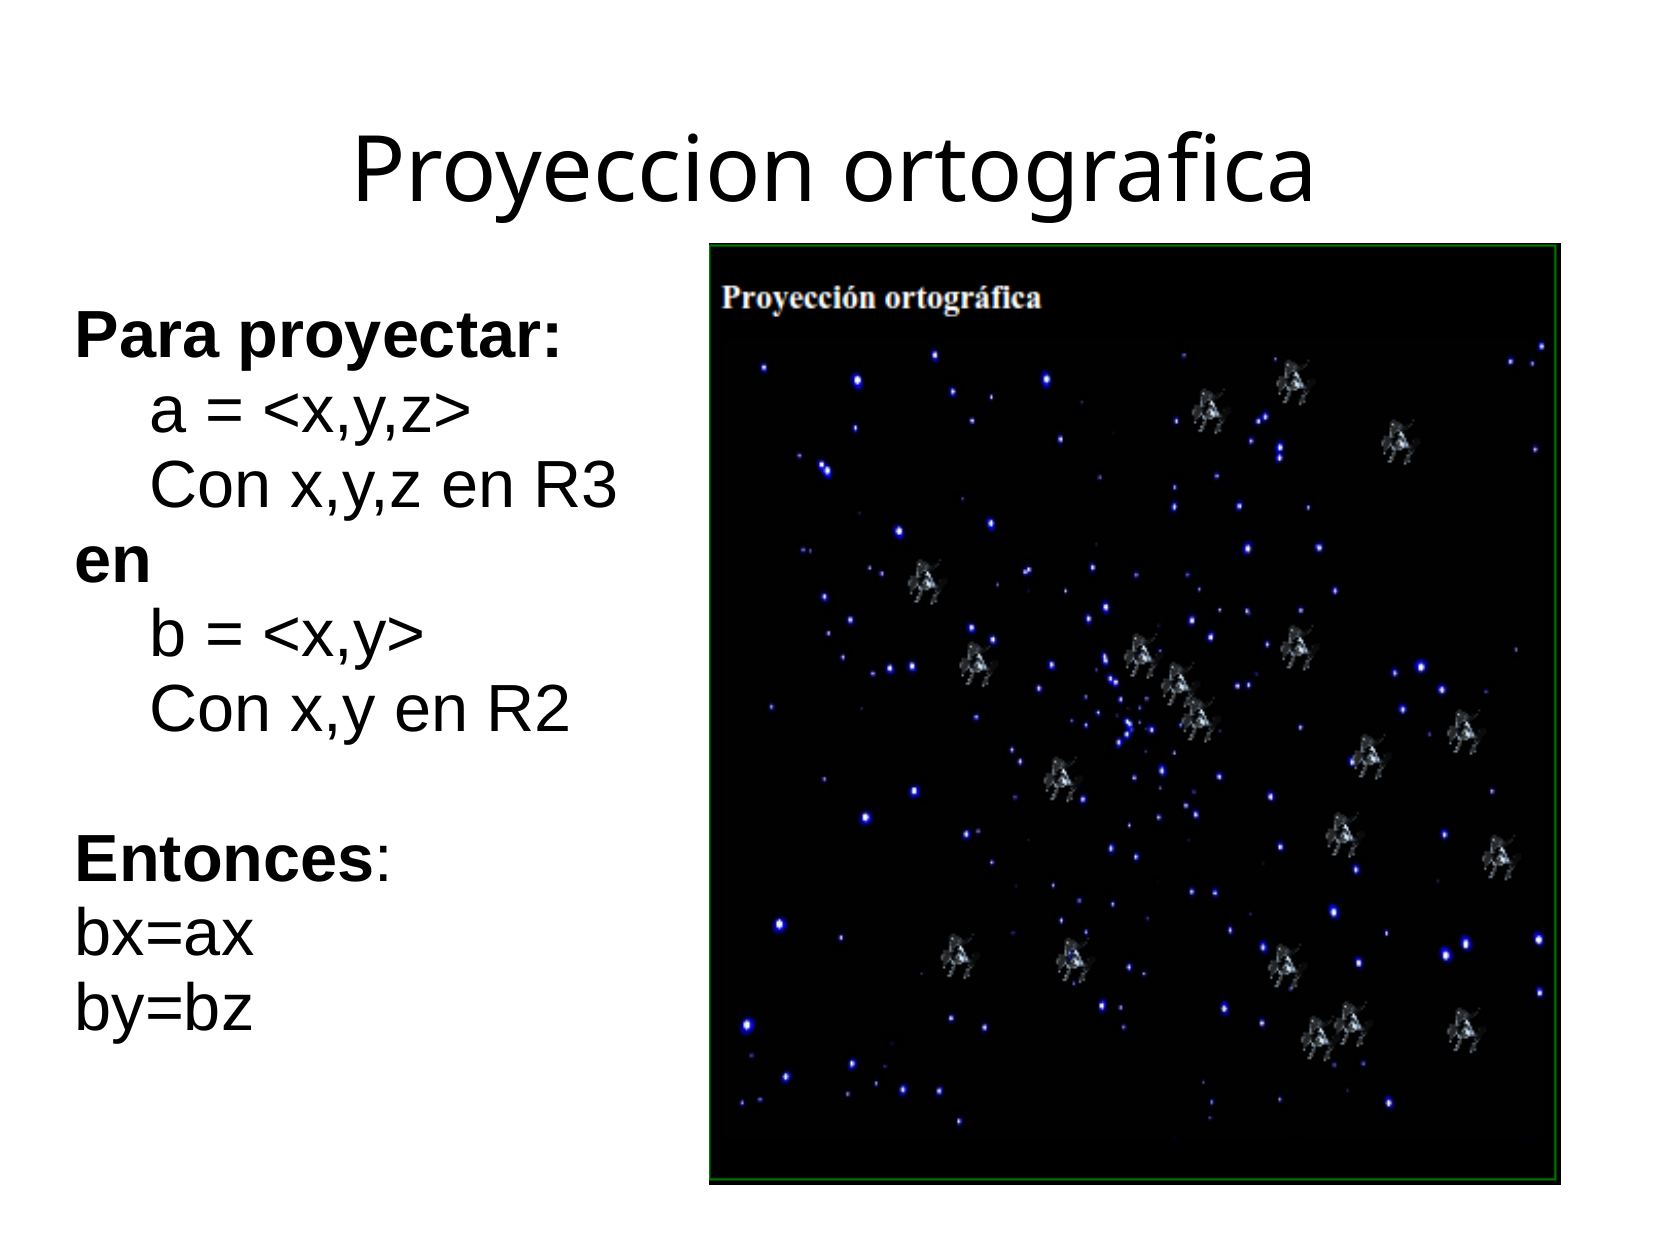

# Proyeccion ortografica
Para proyectar:
	a = <x,y,z>
	Con x,y,z en R3
en
	b = <x,y>
	Con x,y en R2
Entonces:
bx=ax
by=bz